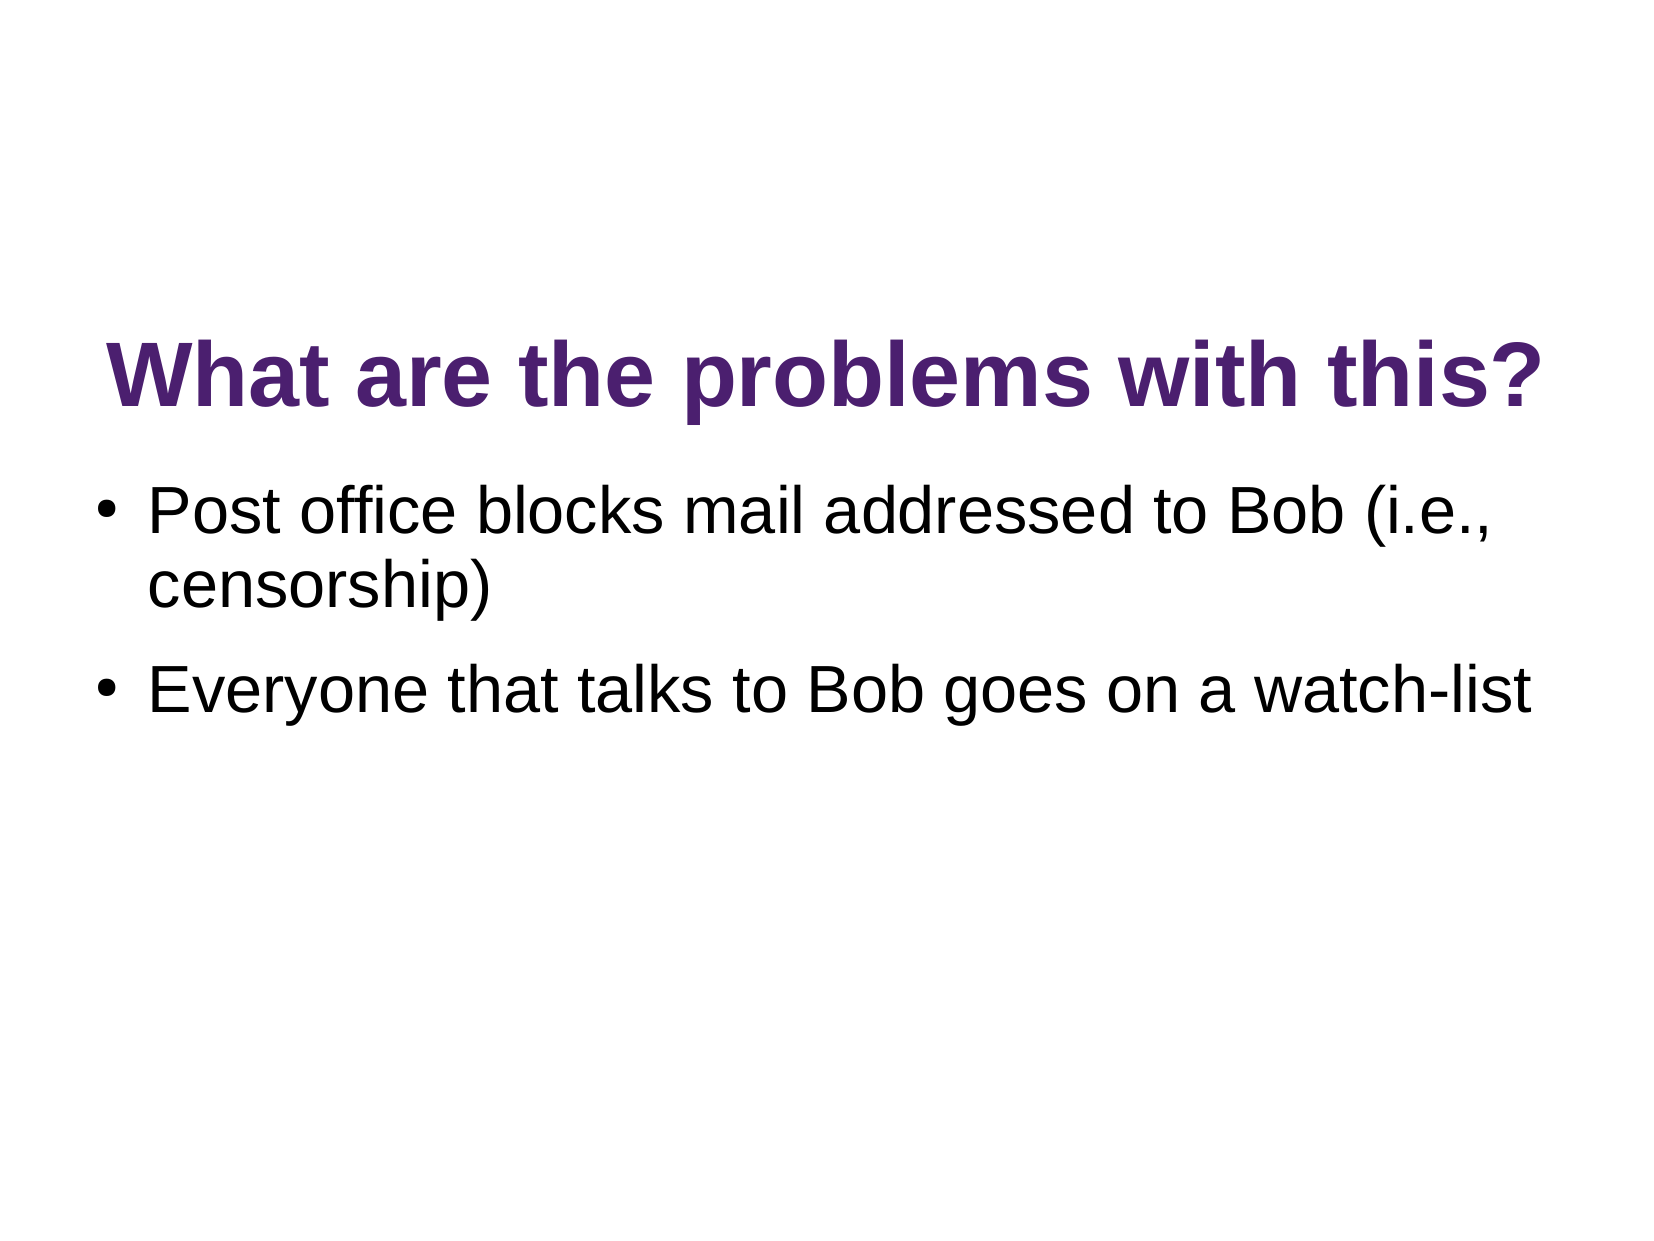

# What are the problems with this?
Post office blocks mail addressed to Bob (i.e., censorship)
Everyone that talks to Bob goes on a watch-list